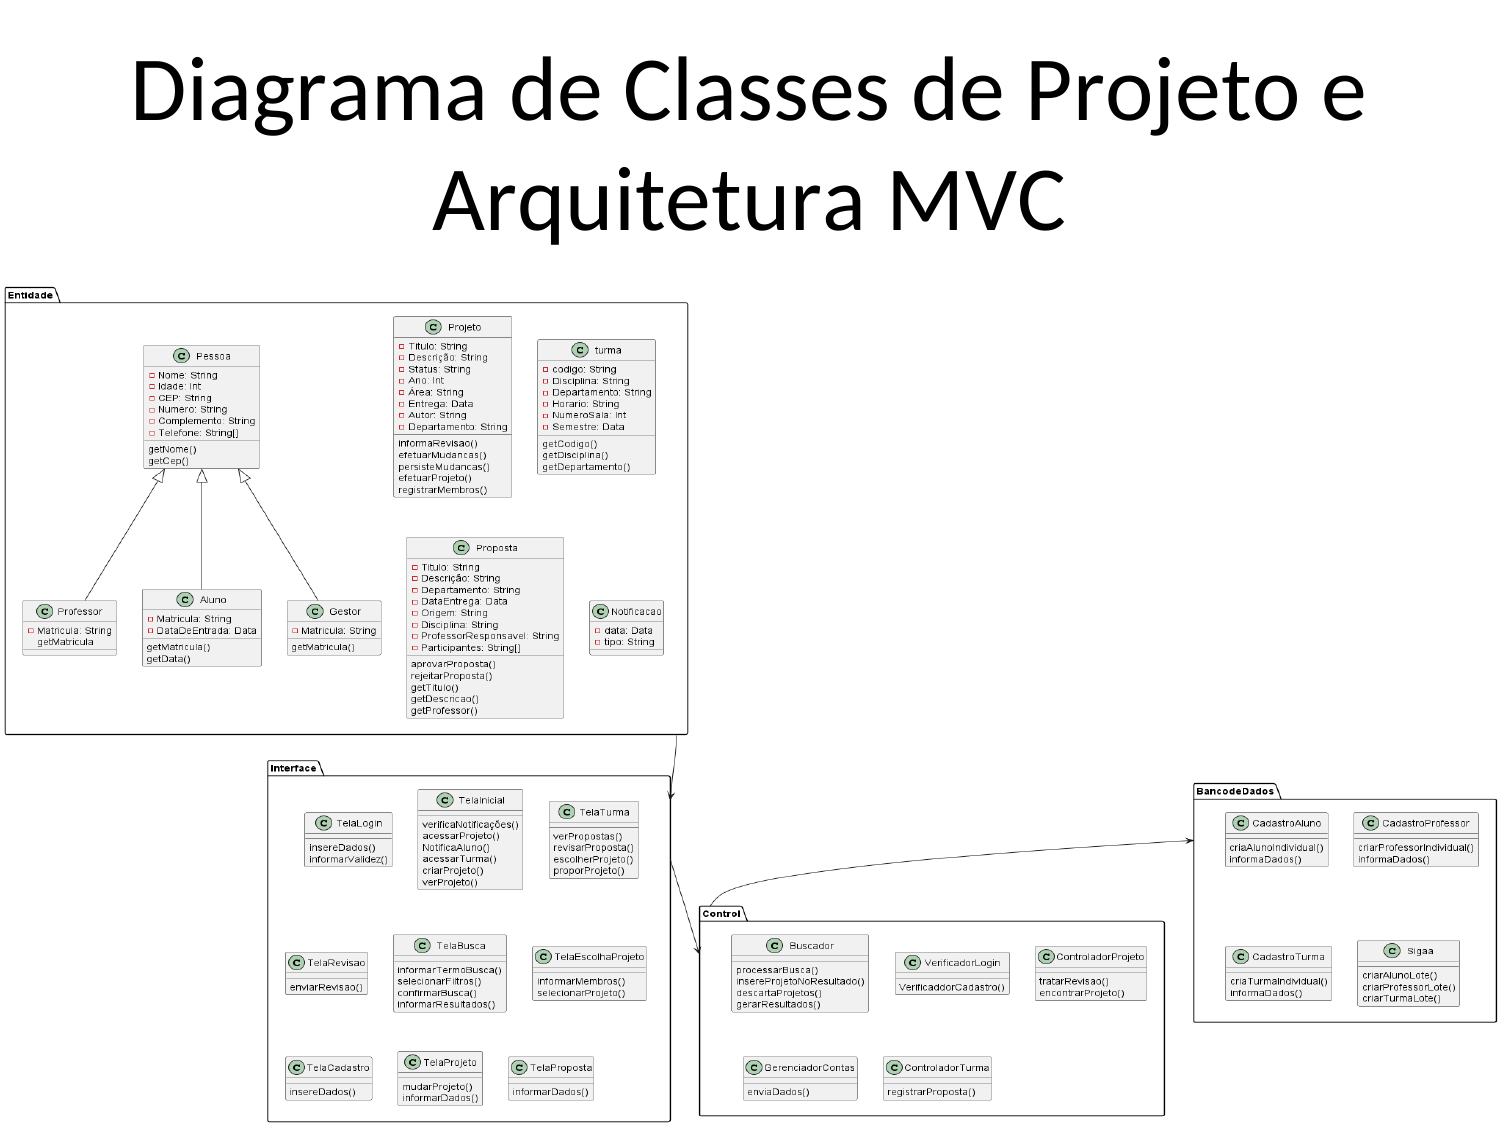

# Diagrama de Classes de Projeto e Arquitetura MVC